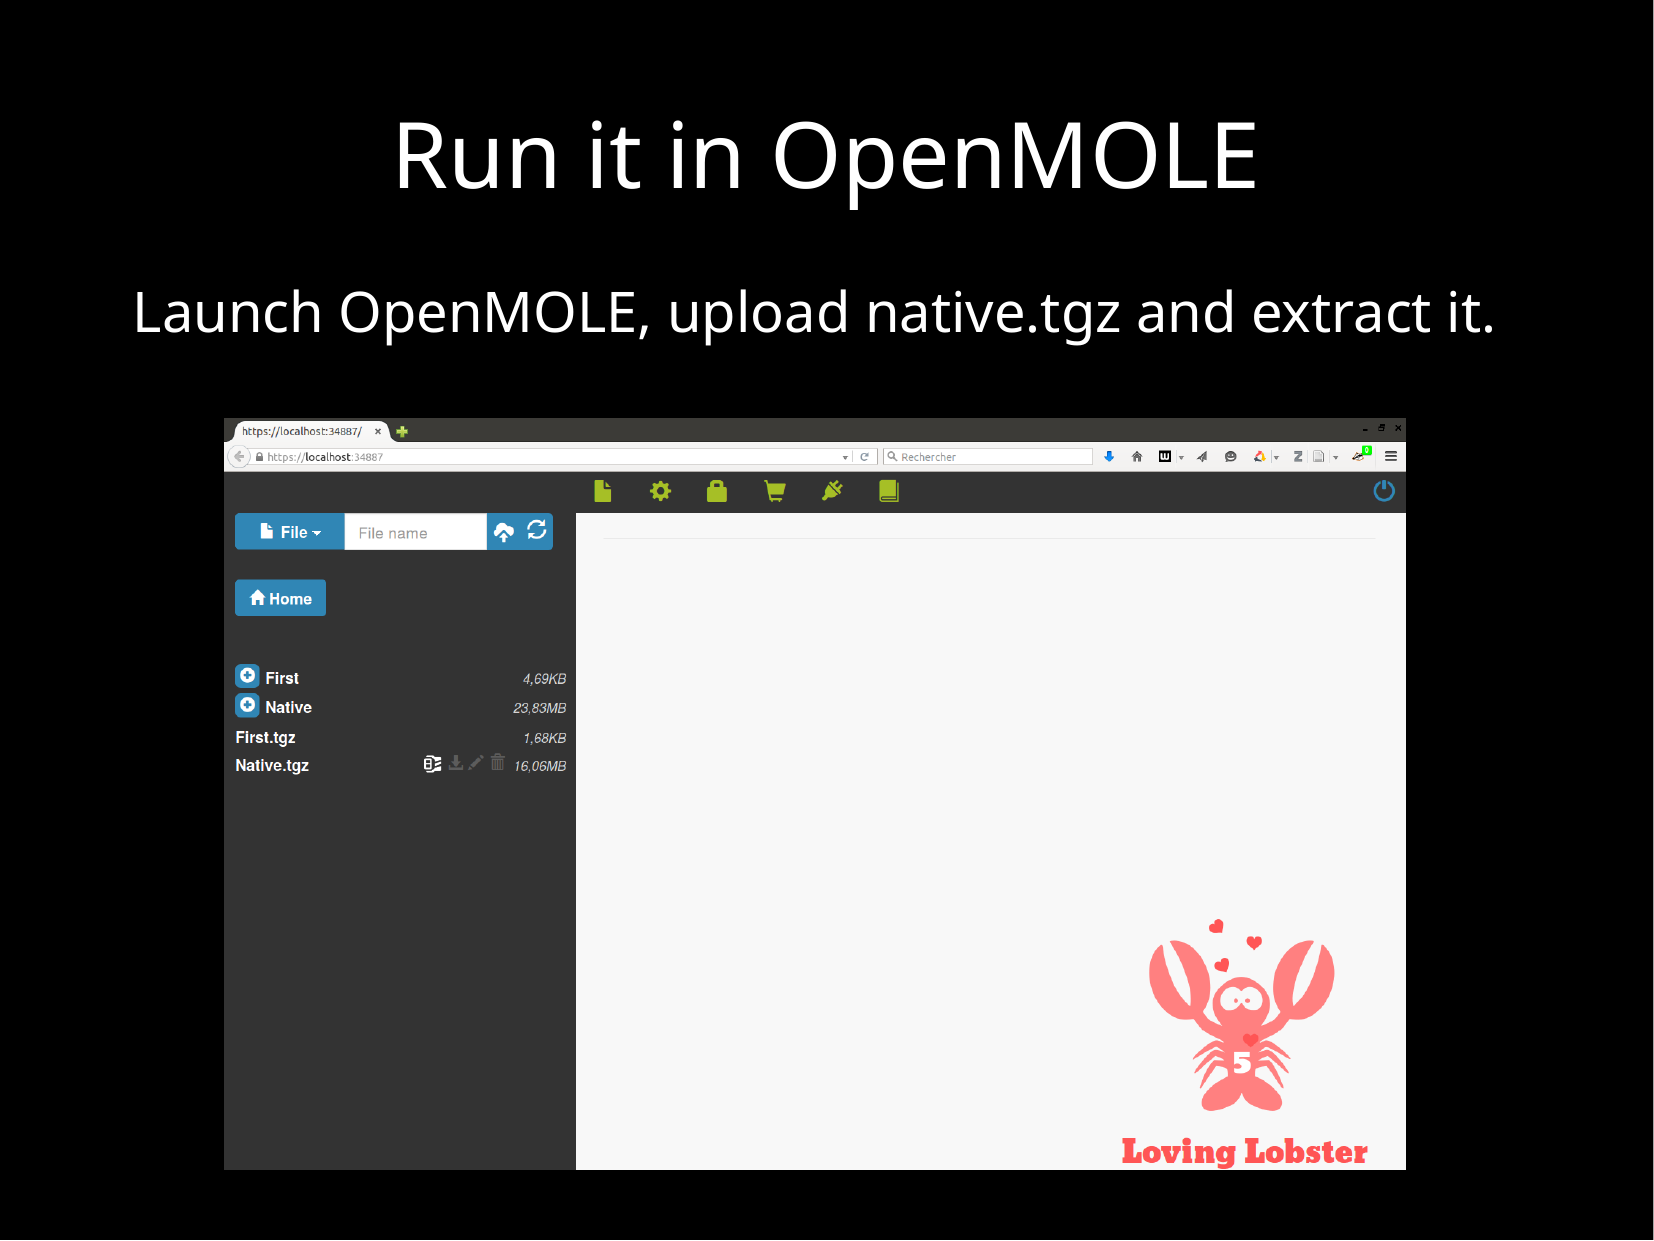

# Run it in OpenMOLE
Launch OpenMOLE, upload native.tgz and extract it.